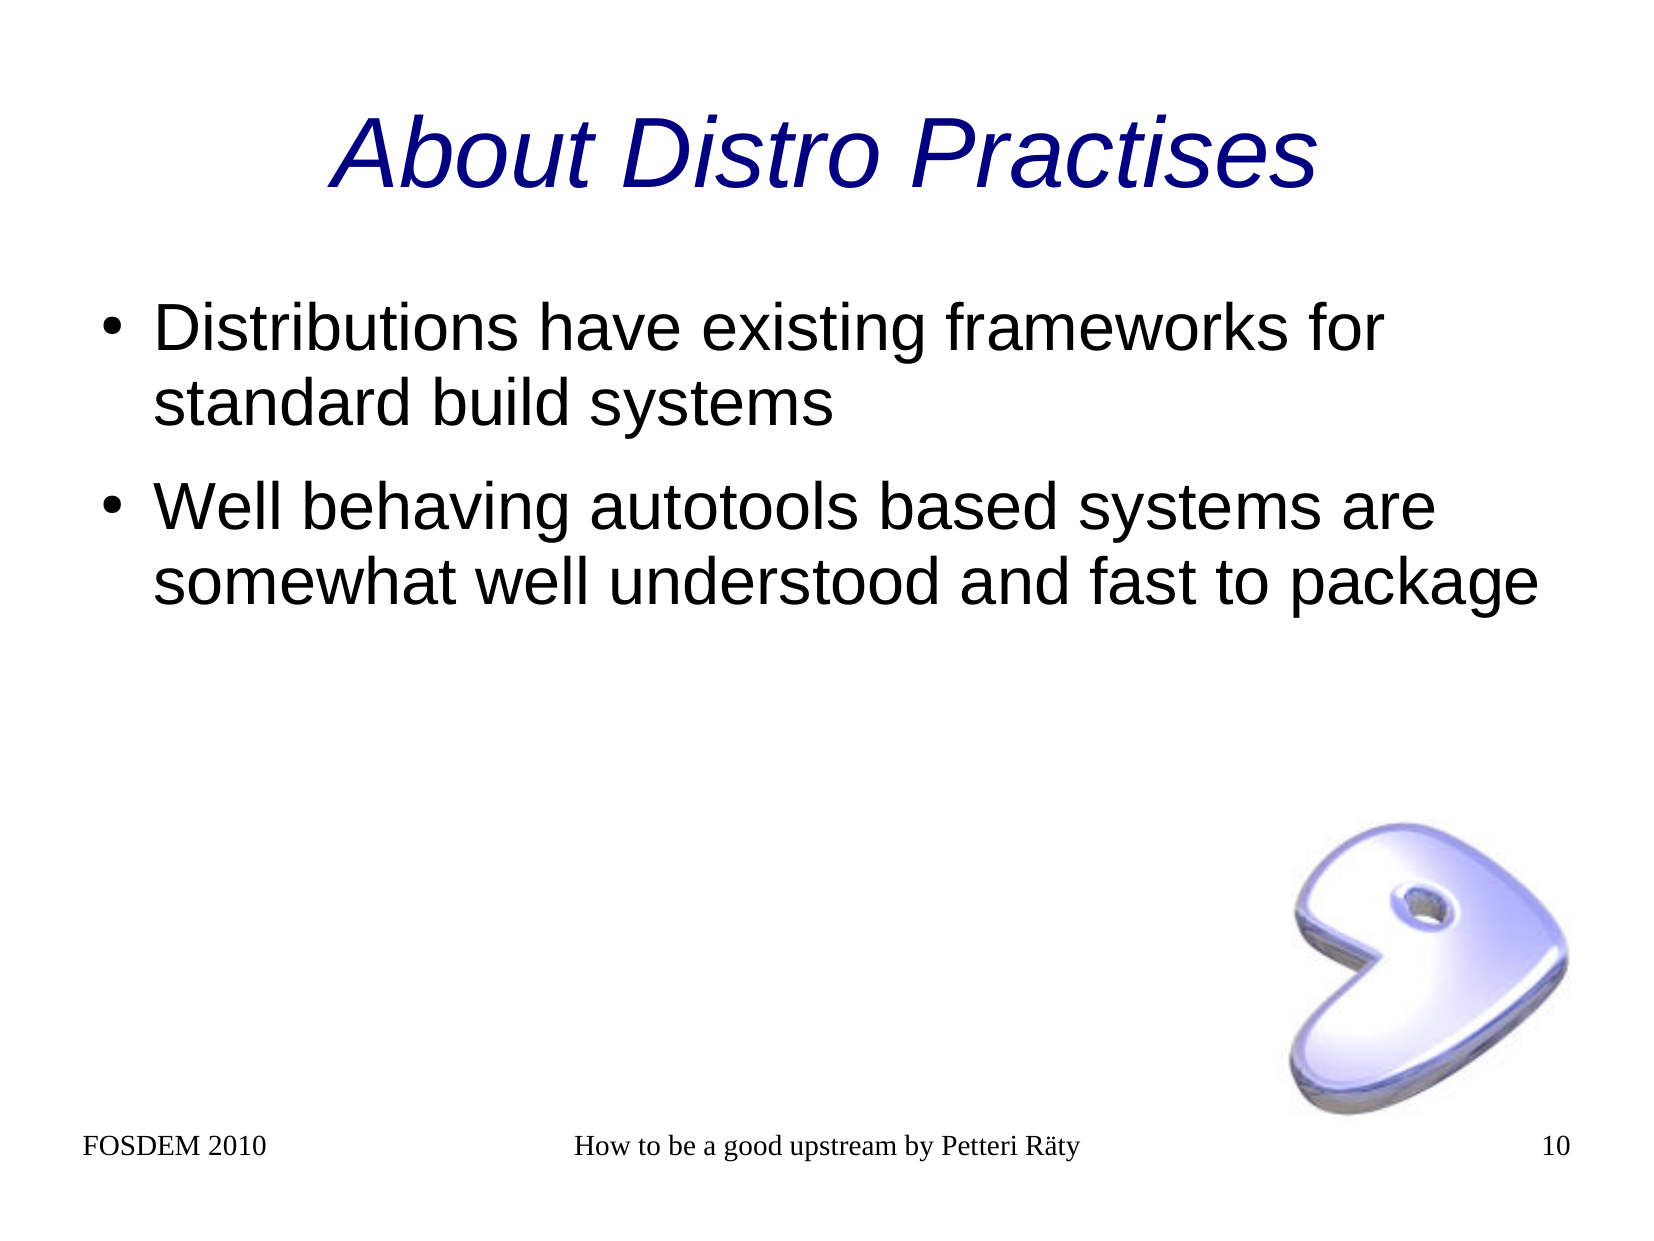

# About Distro Practises
Distributions have existing frameworks for standard build systems
Well behaving autotools based systems are somewhat well understood and fast to package
10